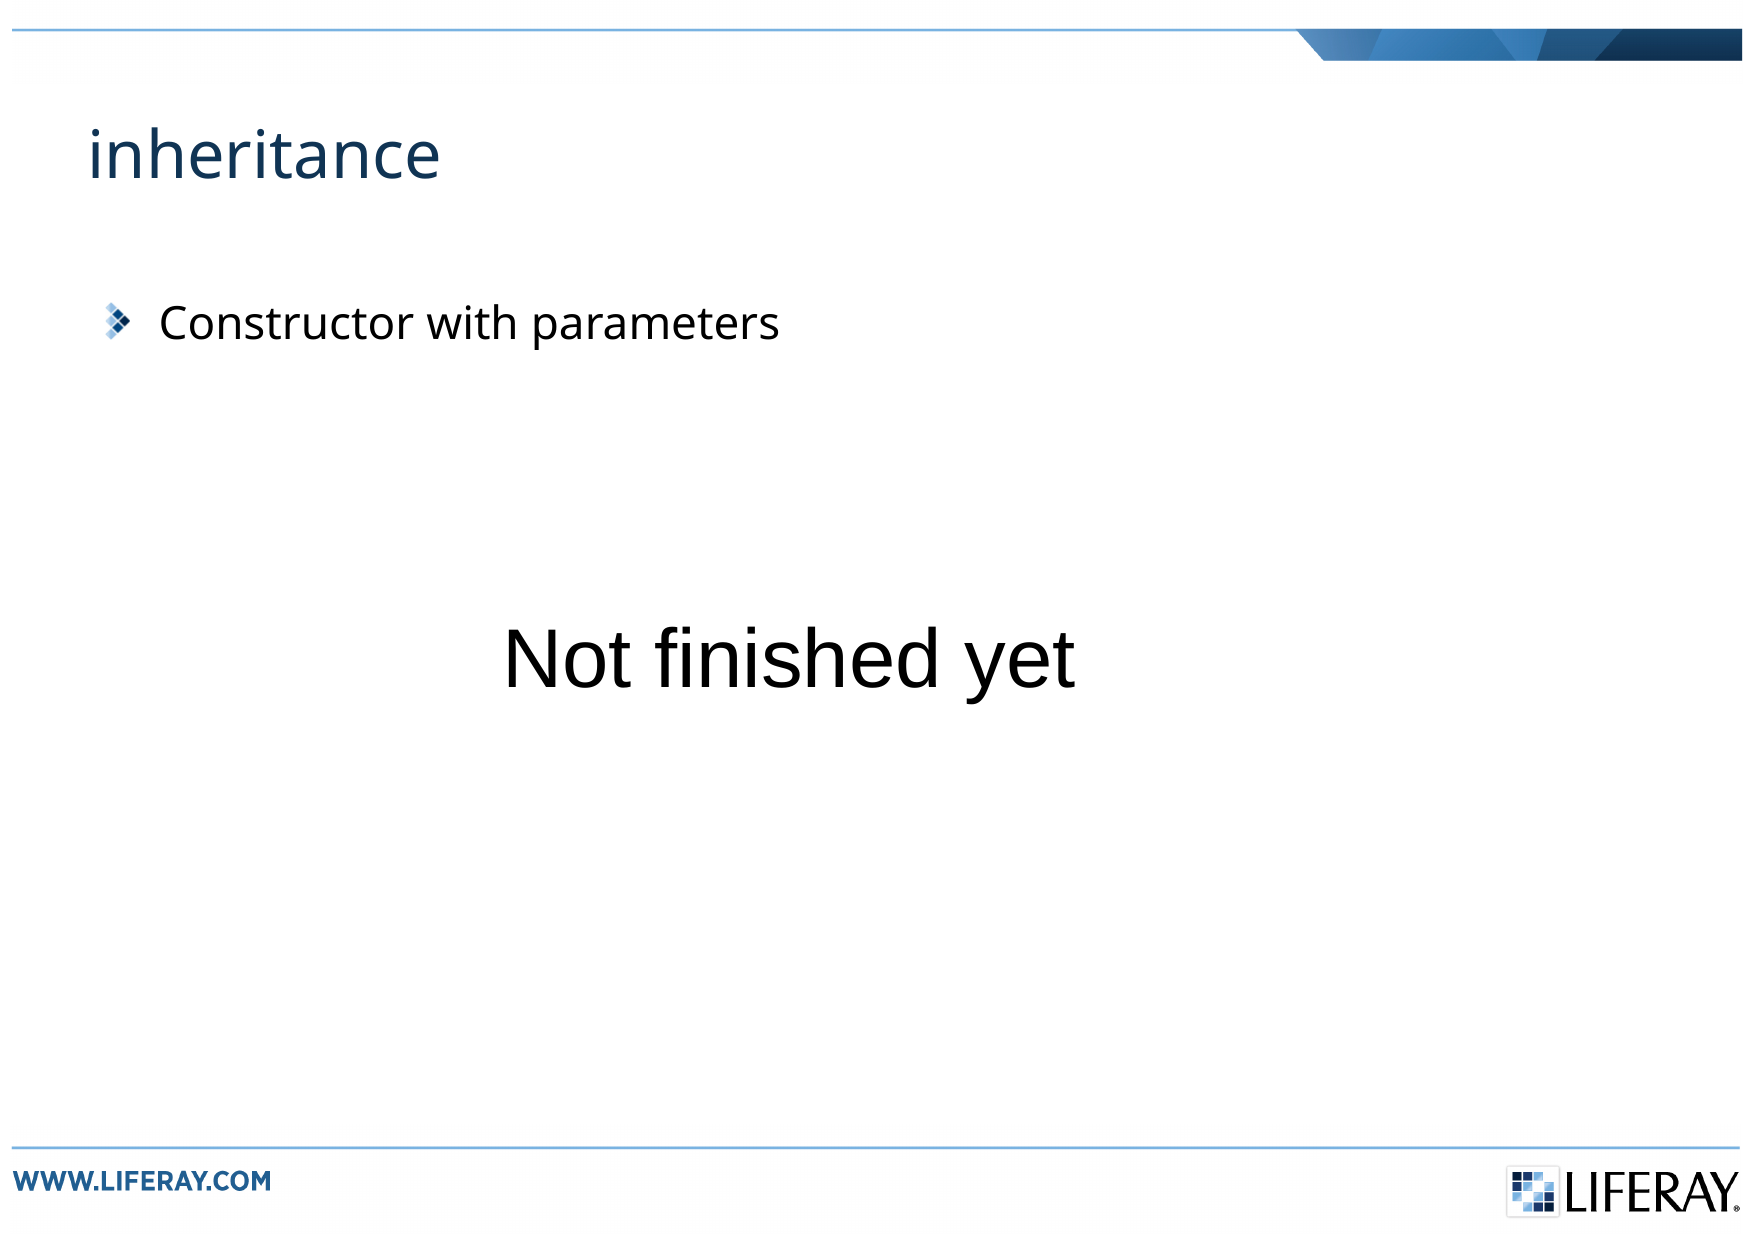

# inheritance
Constructor with parameters
Not finished yet